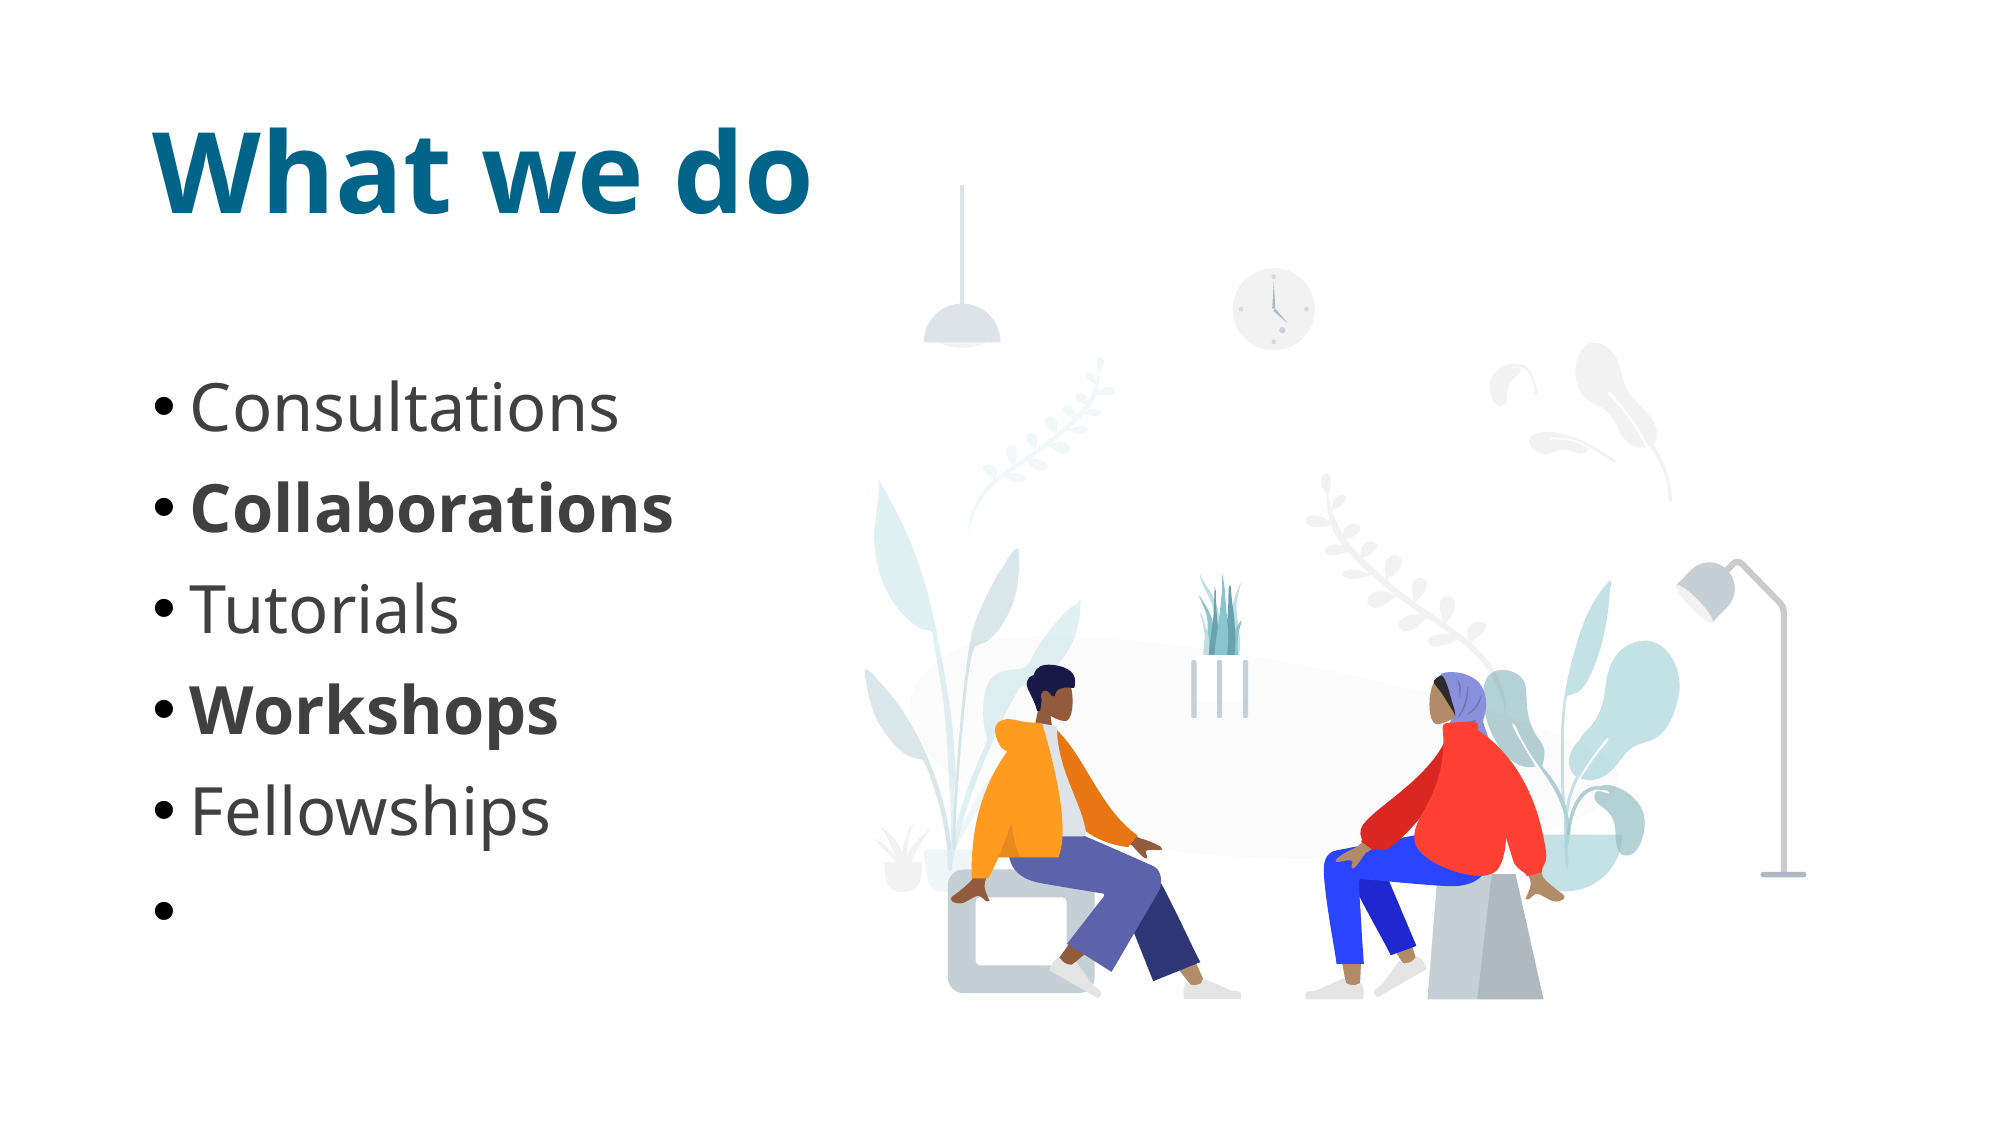

# What we do
Consultations
Collaborations
Tutorials
Workshops
Fellowships